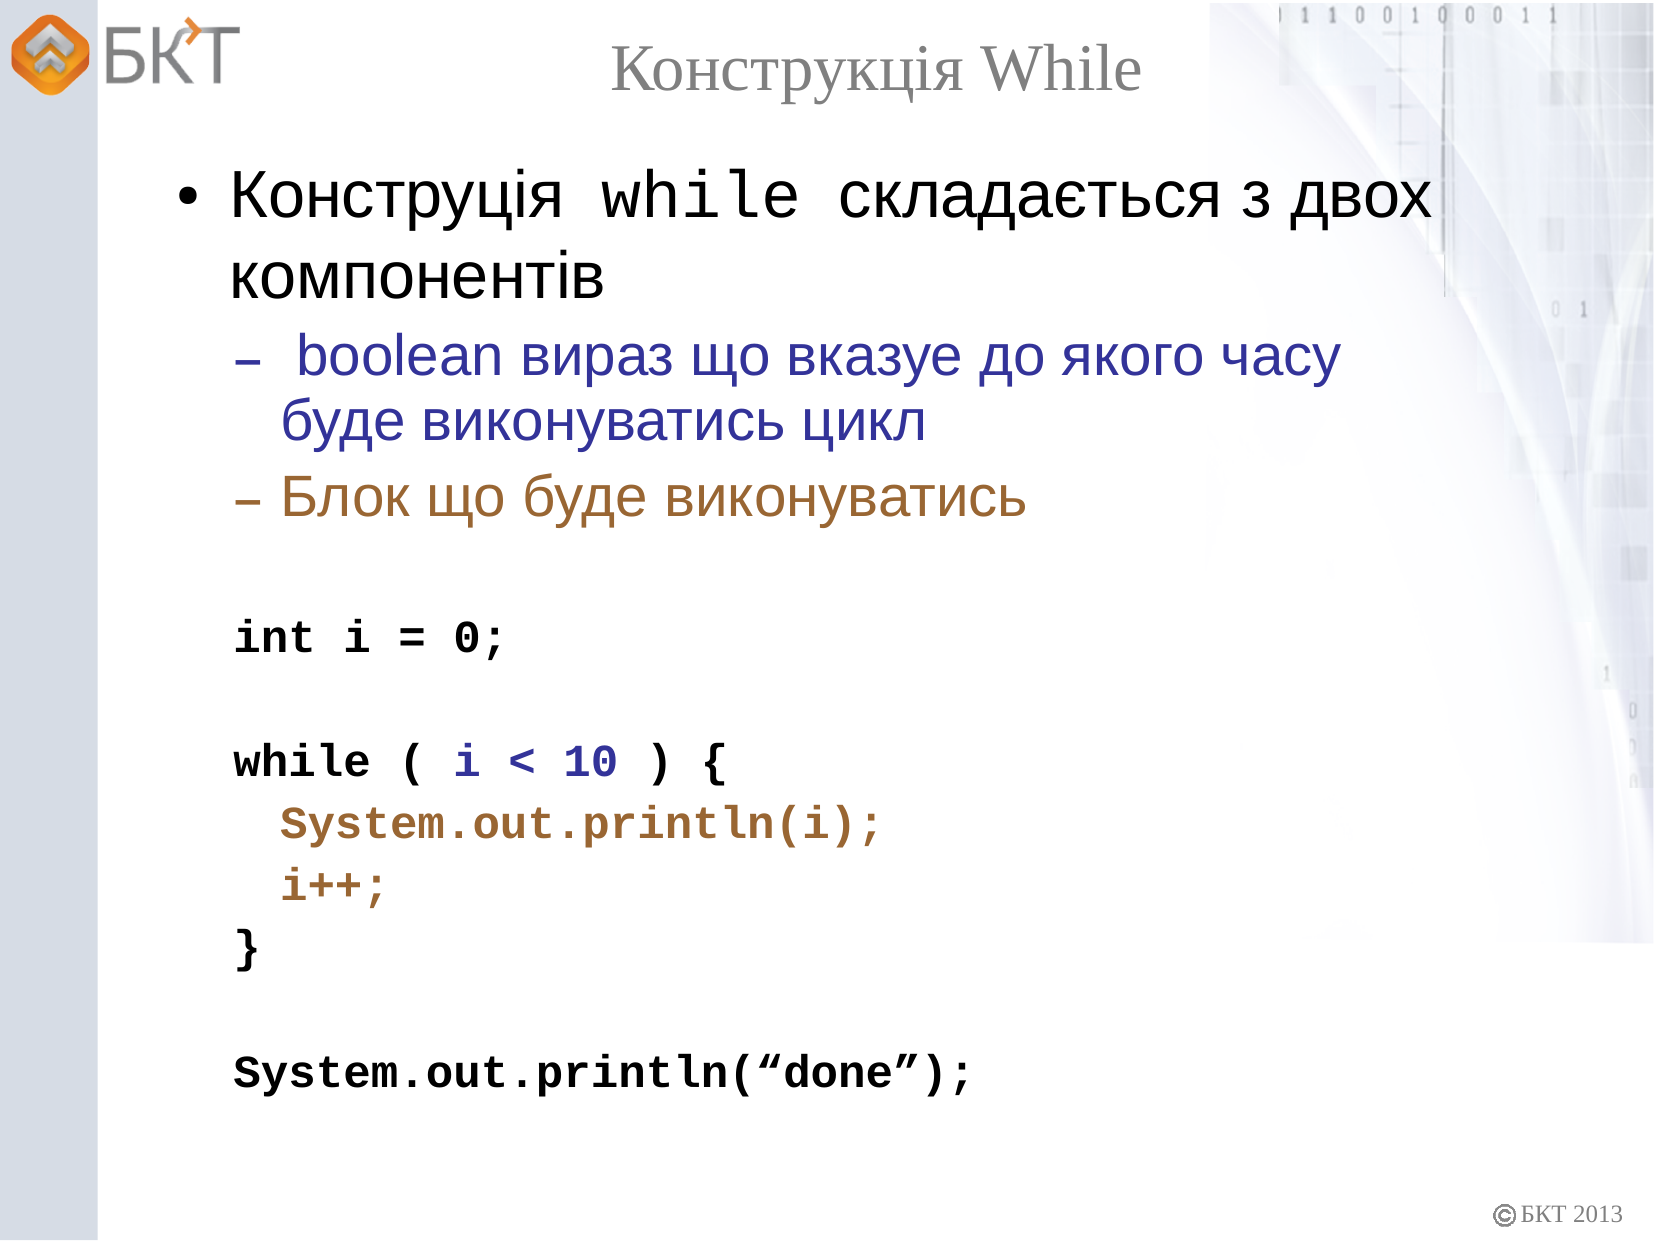

Конструкція While
# Конструція while складається з двох компонентів
 boolean вираз що вказуе до якого часу буде виконуватись цикл
Блок що буде виконуватись
int i = 0;
while ( i < 10 ) {
	System.out.println(i);
	i++;
}
System.out.println(“done”);
БКТ 2013